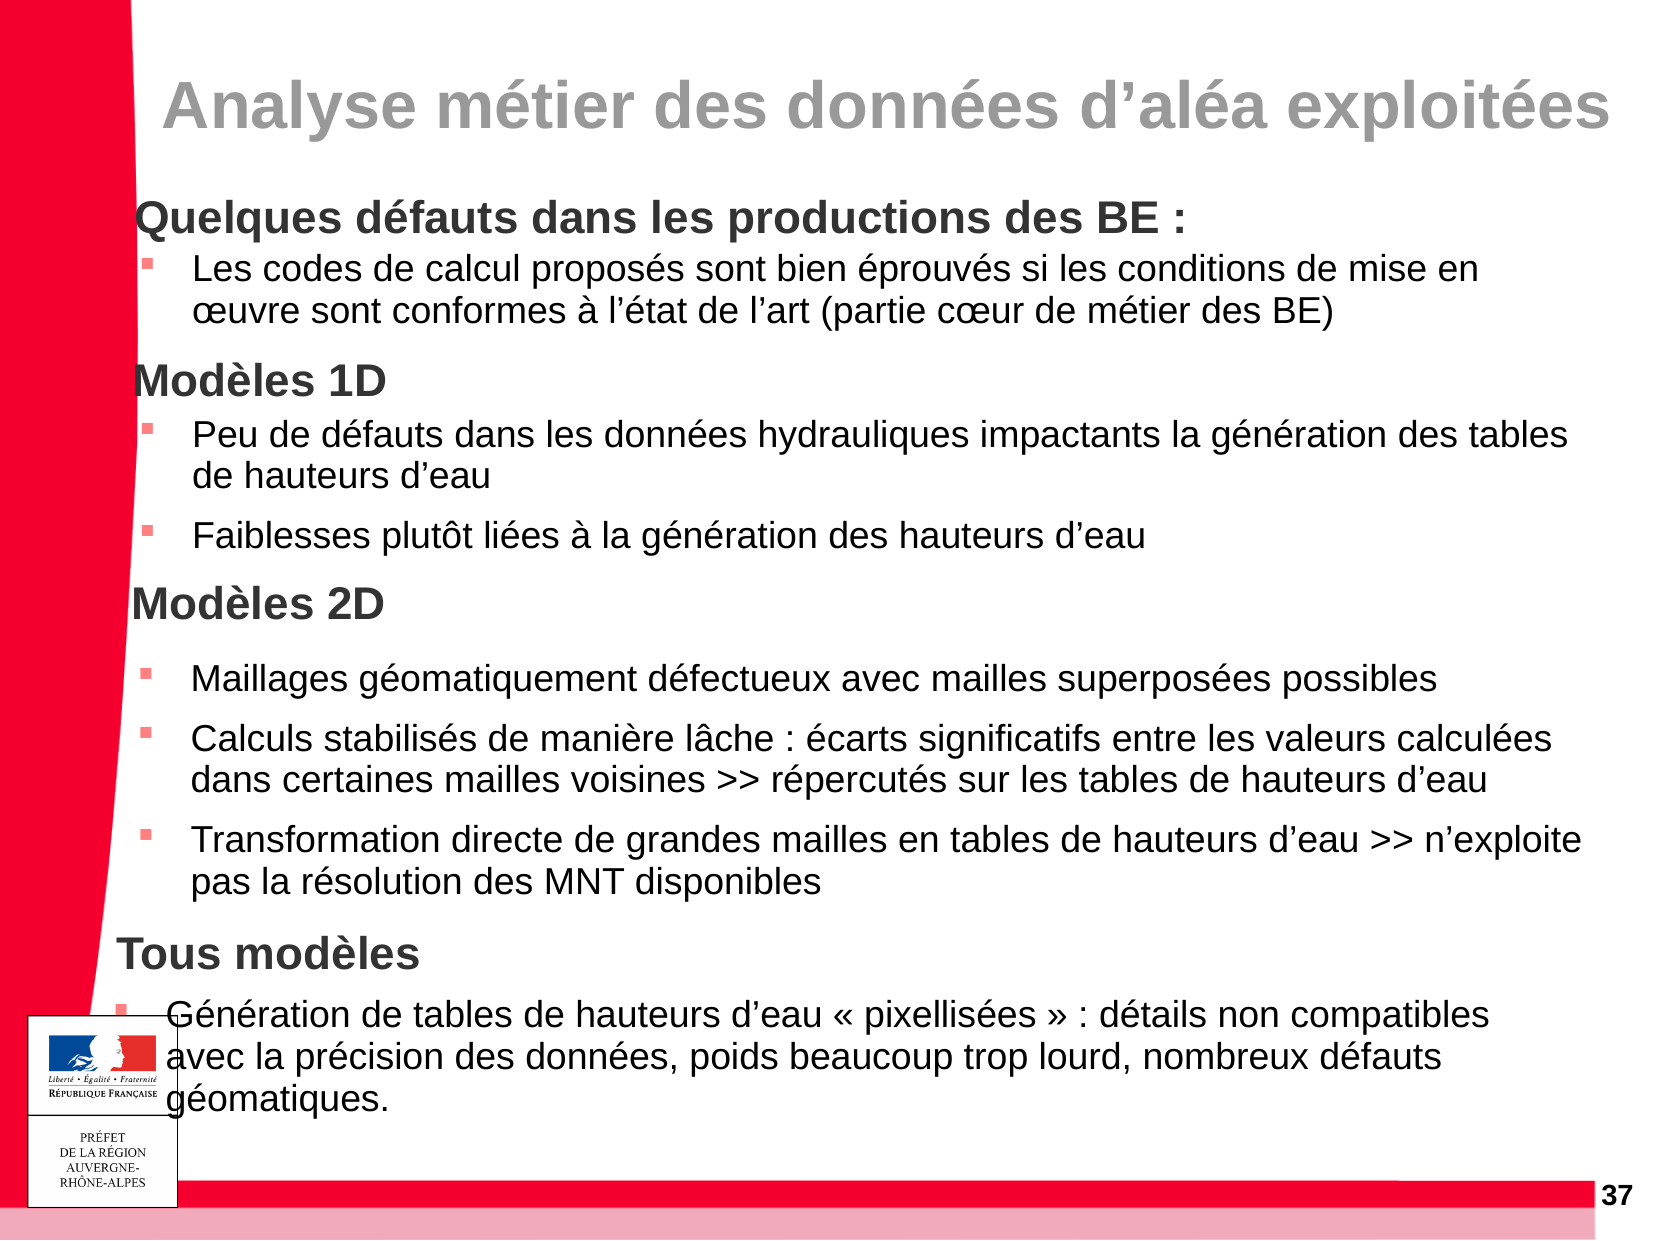

# Analyse métier des données d’aléa exploitées
Quelques défauts dans les productions des BE :
Les codes de calcul proposés sont bien éprouvés si les conditions de mise en œuvre sont conformes à l’état de l’art (partie cœur de métier des BE)
Modèles 1D
Peu de défauts dans les données hydrauliques impactants la génération des tables de hauteurs d’eau
Faiblesses plutôt liées à la génération des hauteurs d’eau
Modèles 2D
Maillages géomatiquement défectueux avec mailles superposées possibles
Calculs stabilisés de manière lâche : écarts significatifs entre les valeurs calculées dans certaines mailles voisines >> répercutés sur les tables de hauteurs d’eau
Transformation directe de grandes mailles en tables de hauteurs d’eau >> n’exploite pas la résolution des MNT disponibles
Tous modèles
Génération de tables de hauteurs d’eau « pixellisées » : détails non compatibles avec la précision des données, poids beaucoup trop lourd, nombreux défauts géomatiques.
37